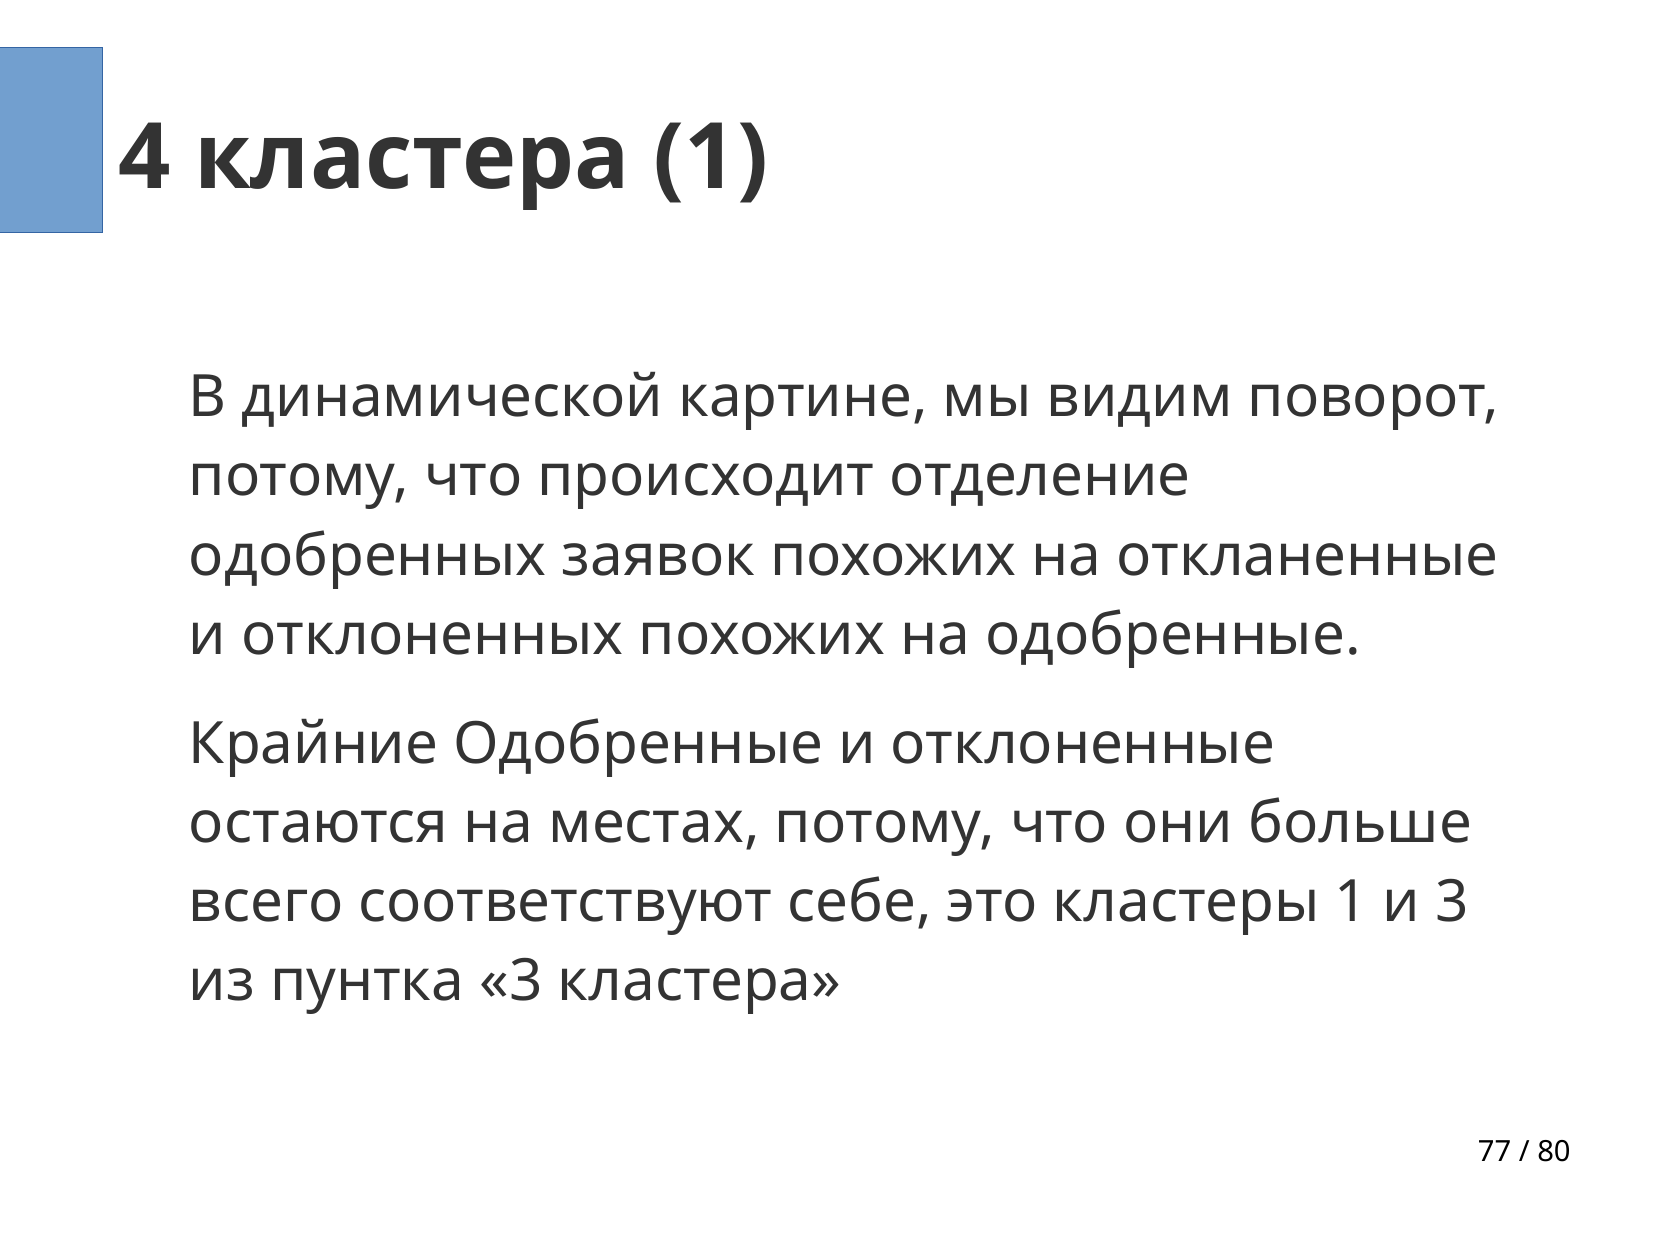

# 4 кластера (1)
В динамической картине, мы видим поворот, потому, что происходит отделение одобренных заявок похожих на откланенные и отклоненных похожих на одобренные.
Крайние Одобренные и отклоненные остаются на местах, потому, что они больше всего соответствуют себе, это кластеры 1 и 3 из пунтка «3 кластера»
77